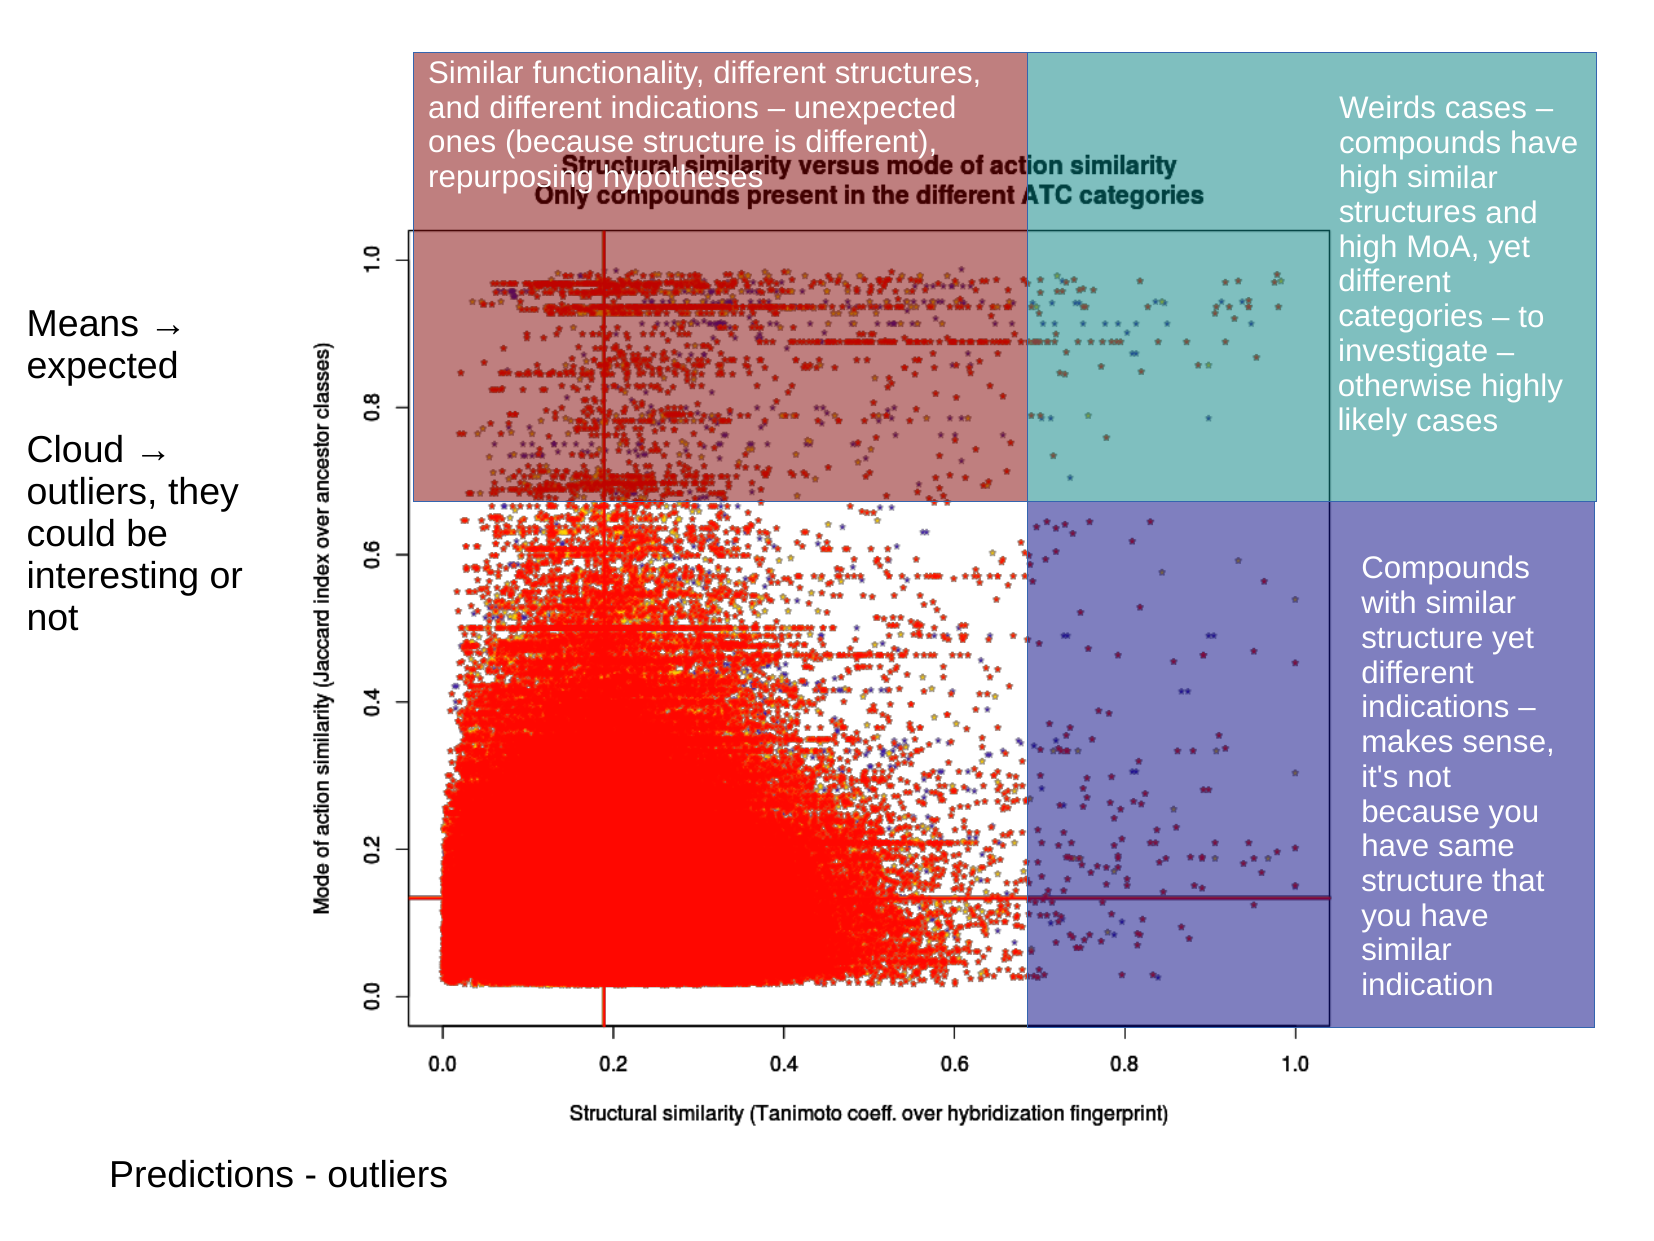

Similar functionality, different structures, and different indications – unexpected ones (because structure is different), repurposing hypotheses
Weirds cases – compounds have high similar structures and high MoA, yet different categories – to investigate – otherwise highly likely cases
Means → expected
Cloud → outliers, they could be interesting or not
Compounds with similar structure yet different indications – makes sense, it's not because you have same structure that you have similar indication
Predictions - outliers